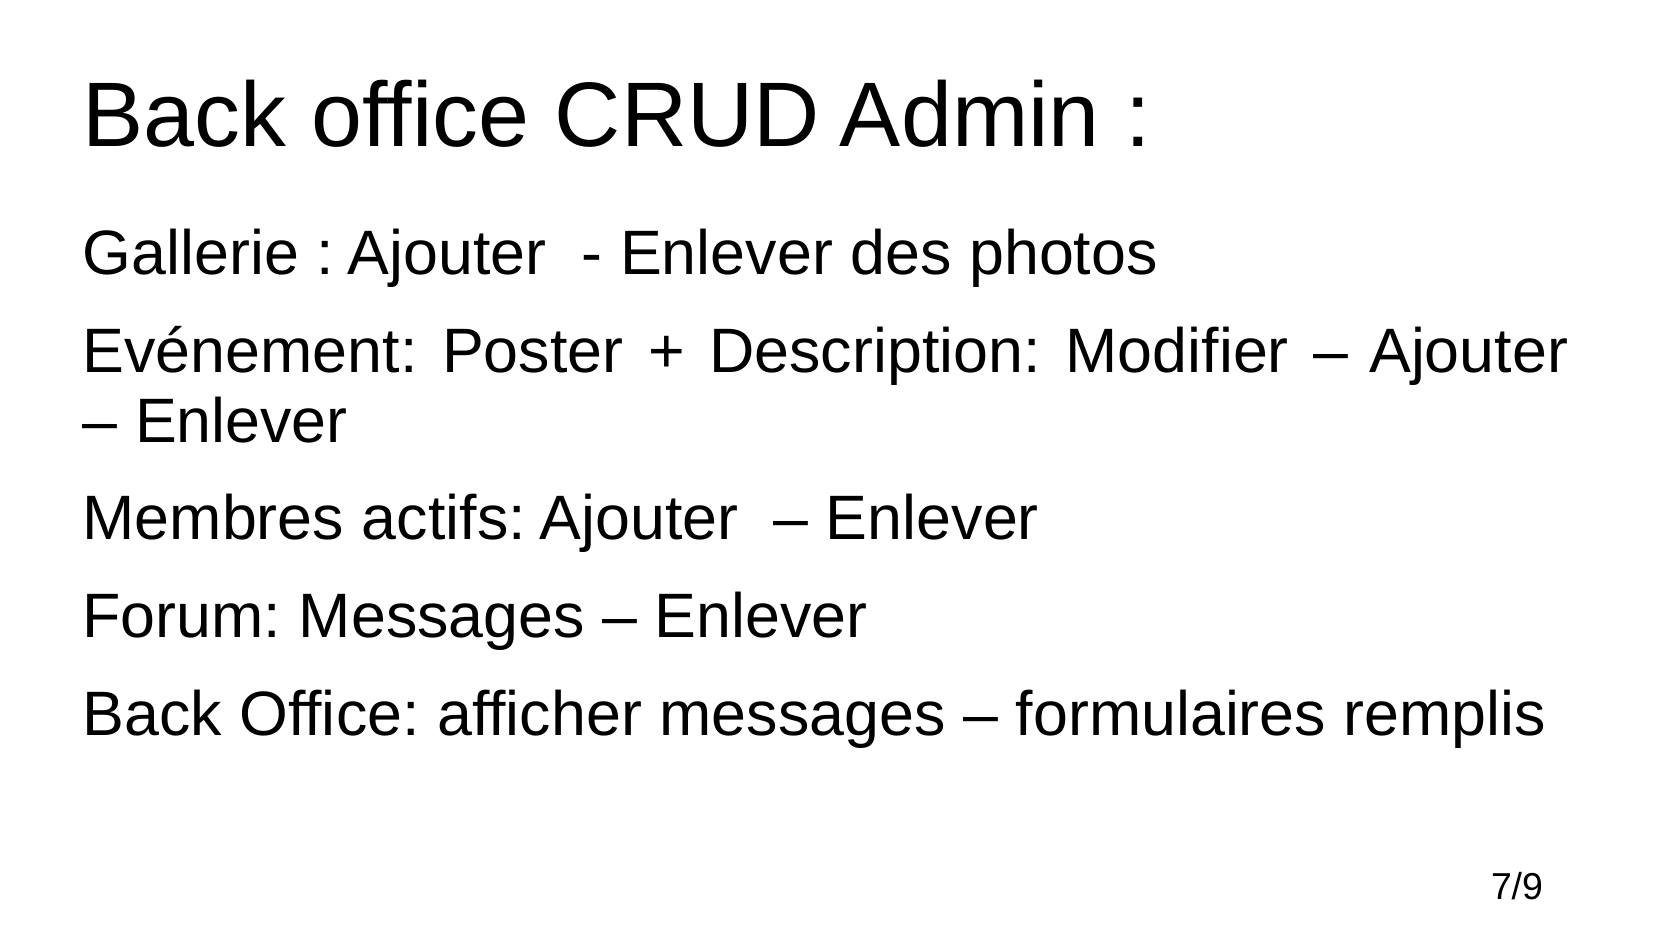

# Back office CRUD Admin :
Gallerie : Ajouter - Enlever des photos
Evénement: Poster + Description: Modifier – Ajouter – Enlever
Membres actifs: Ajouter – Enlever
Forum: Messages – Enlever
Back Office: afficher messages – formulaires remplis
7/9